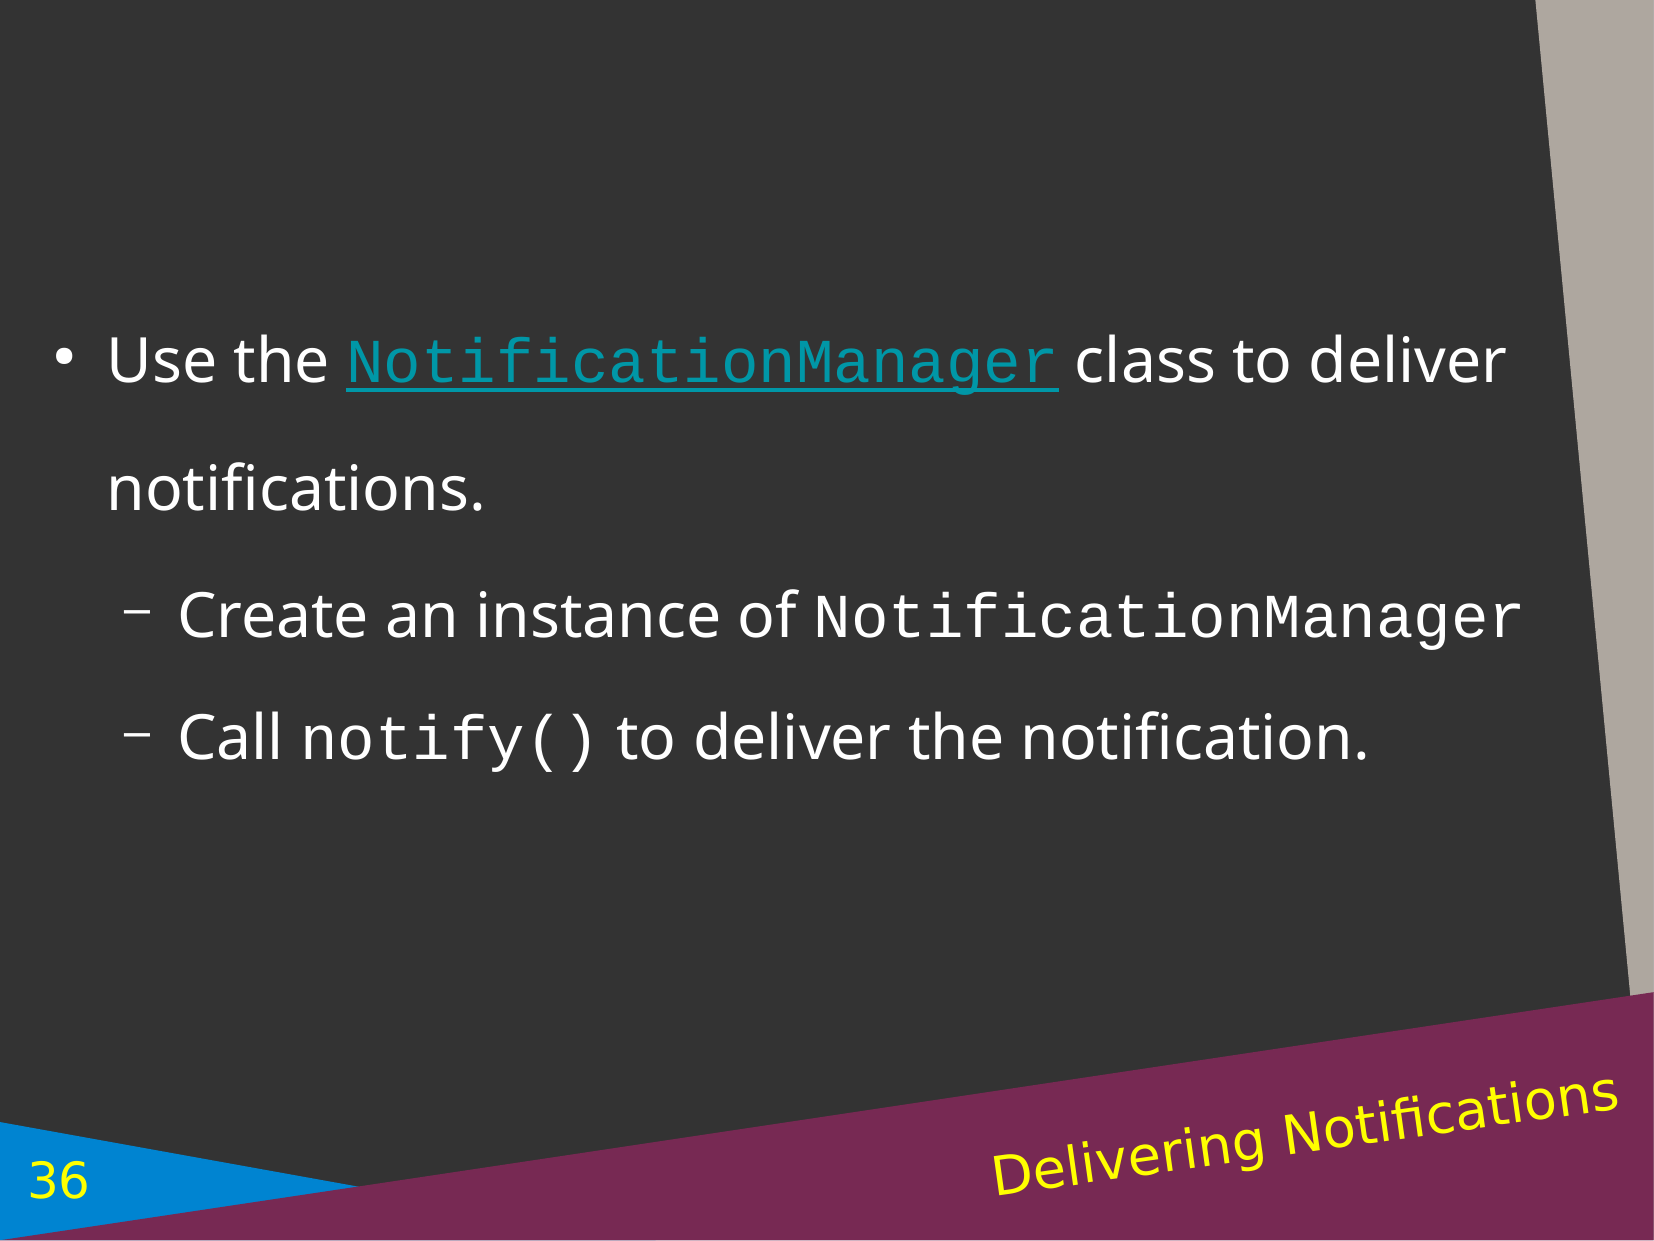

Use the NotificationManager class to deliver notifications.
Create an instance of NotificationManager
Call notify() to deliver the notification.
# Delivering Notifications
36